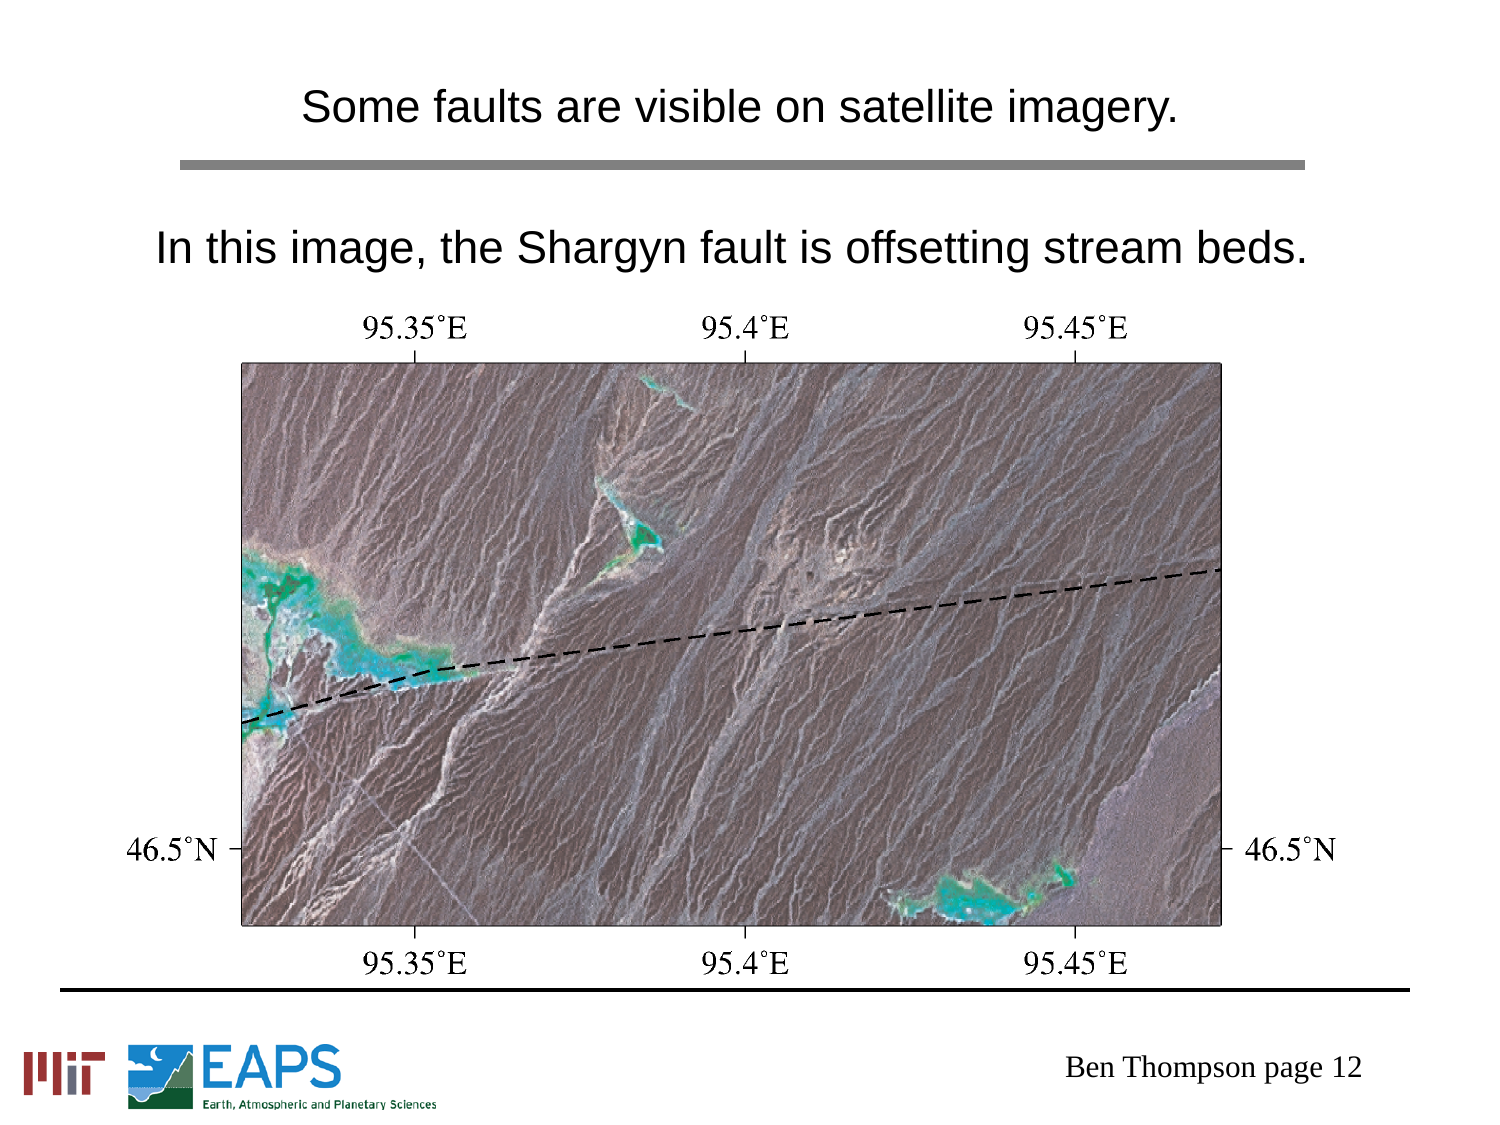

# Some faults are visible on satellite imagery.
	In this image, the Shargyn fault is offsetting stream beds.
12